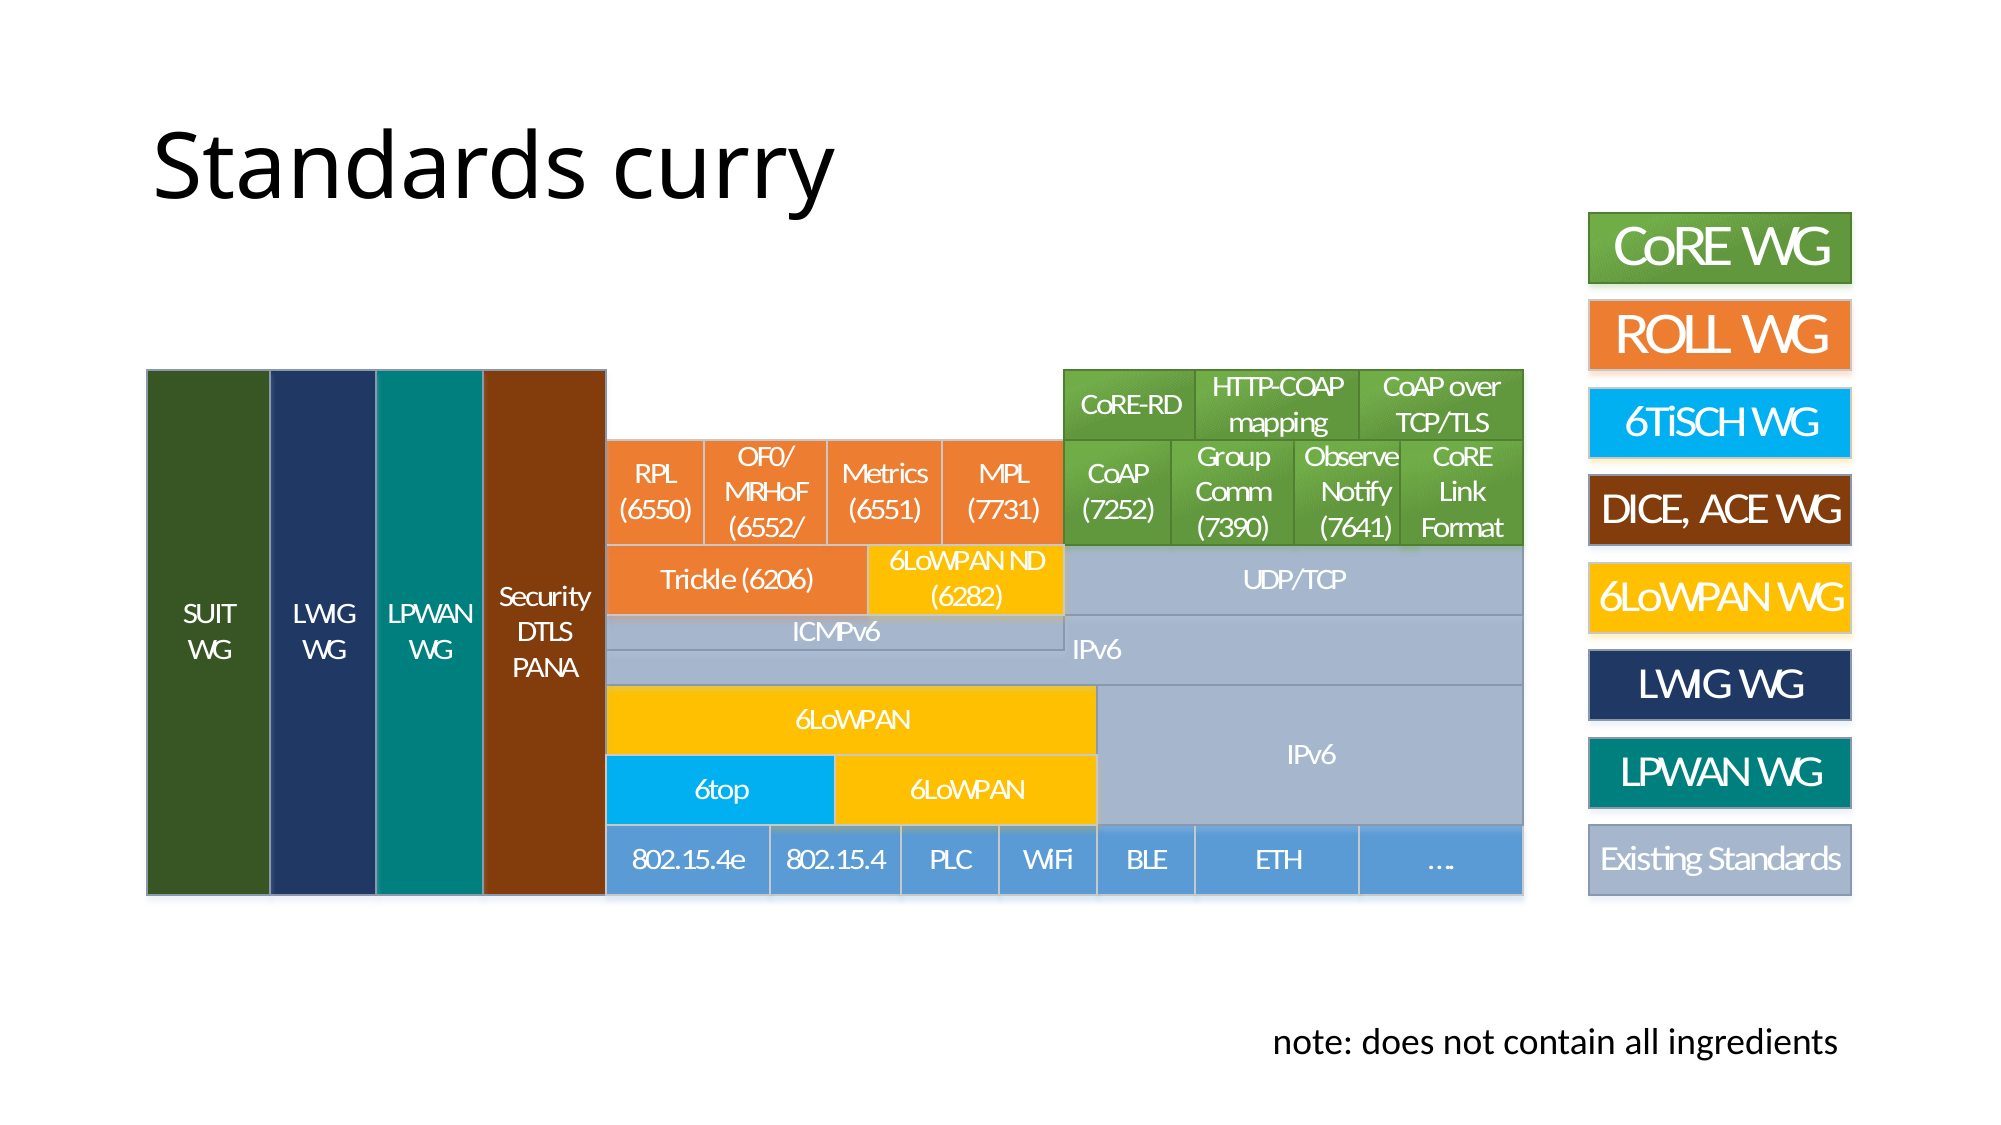

# Standards curry
note: does not contain all ingredients